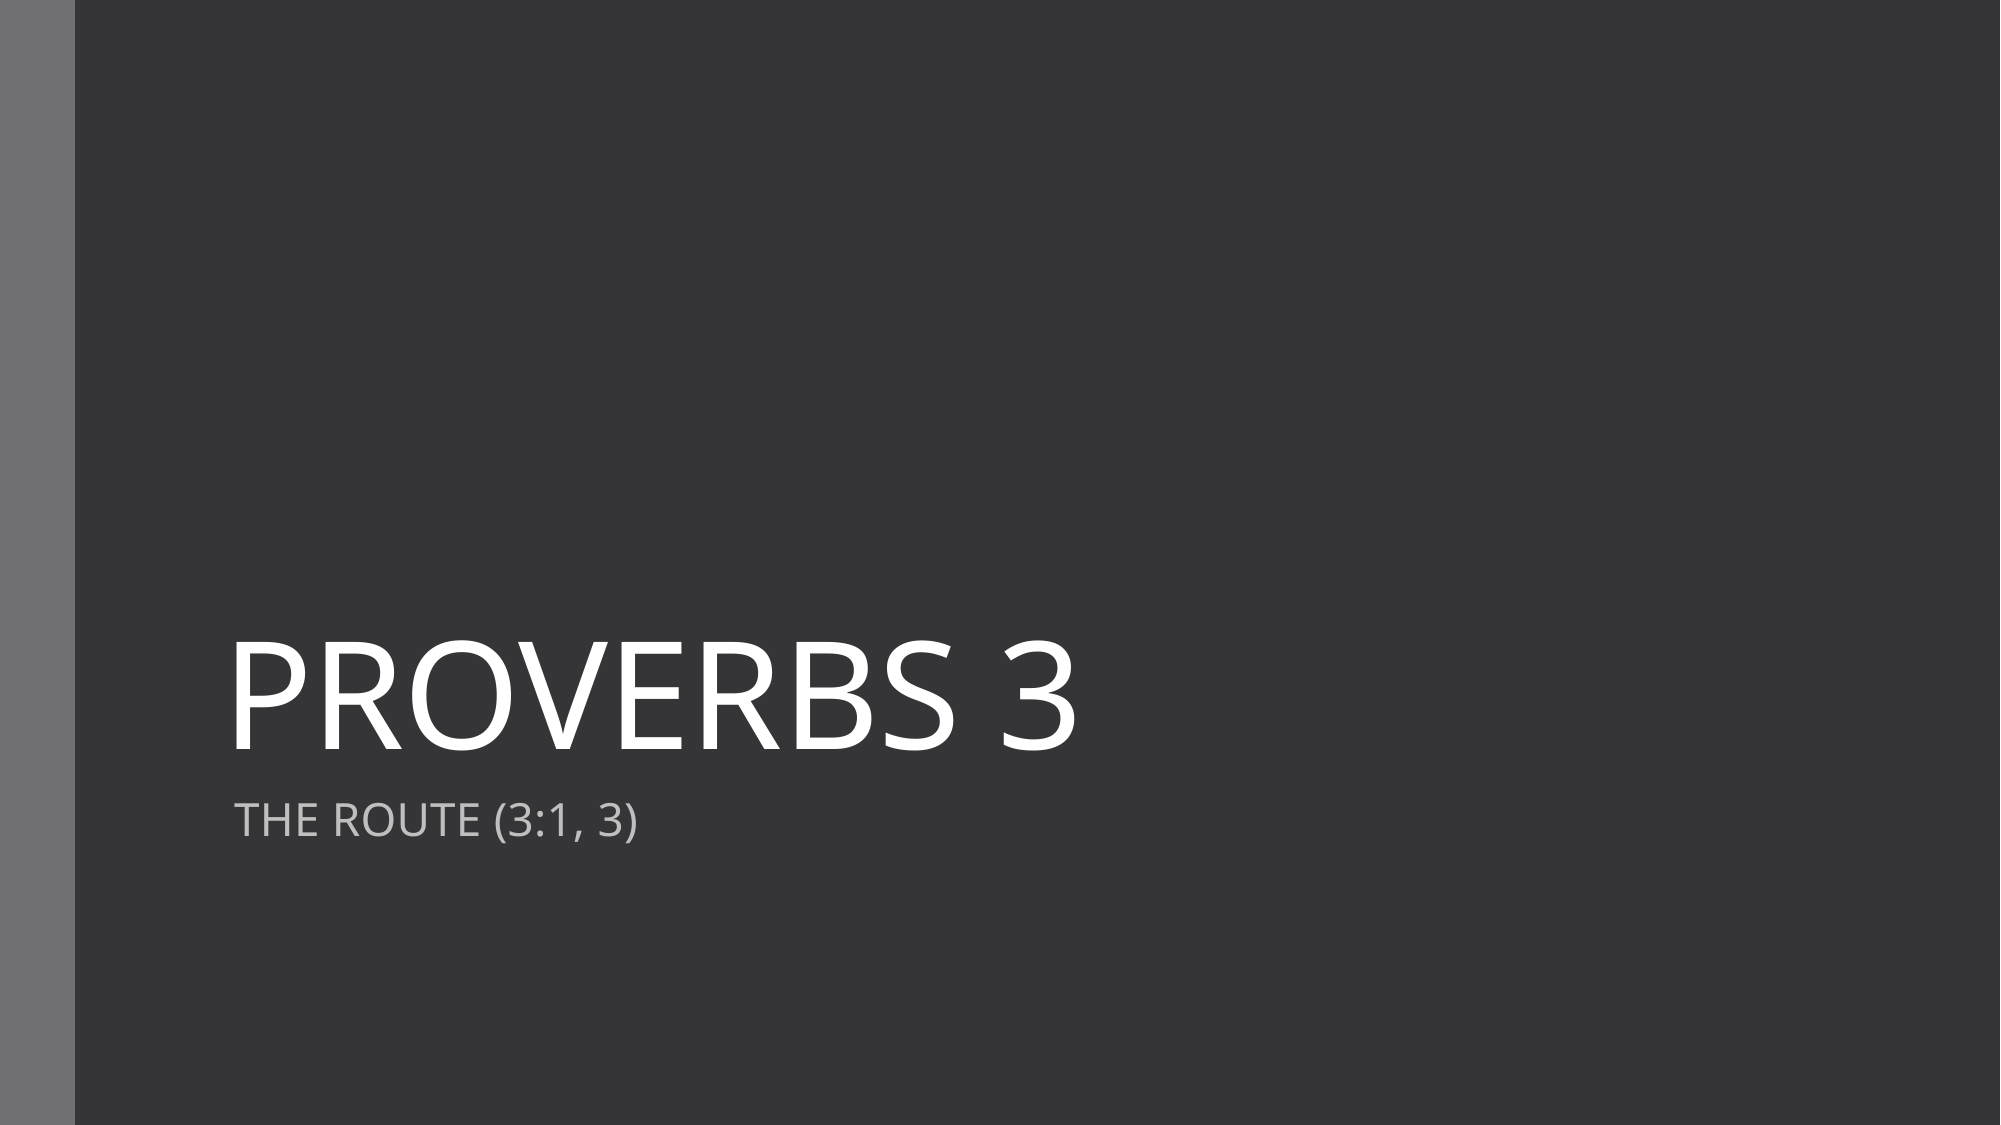

# PROVERBS 3
 THE ROUTE (3:1, 3)